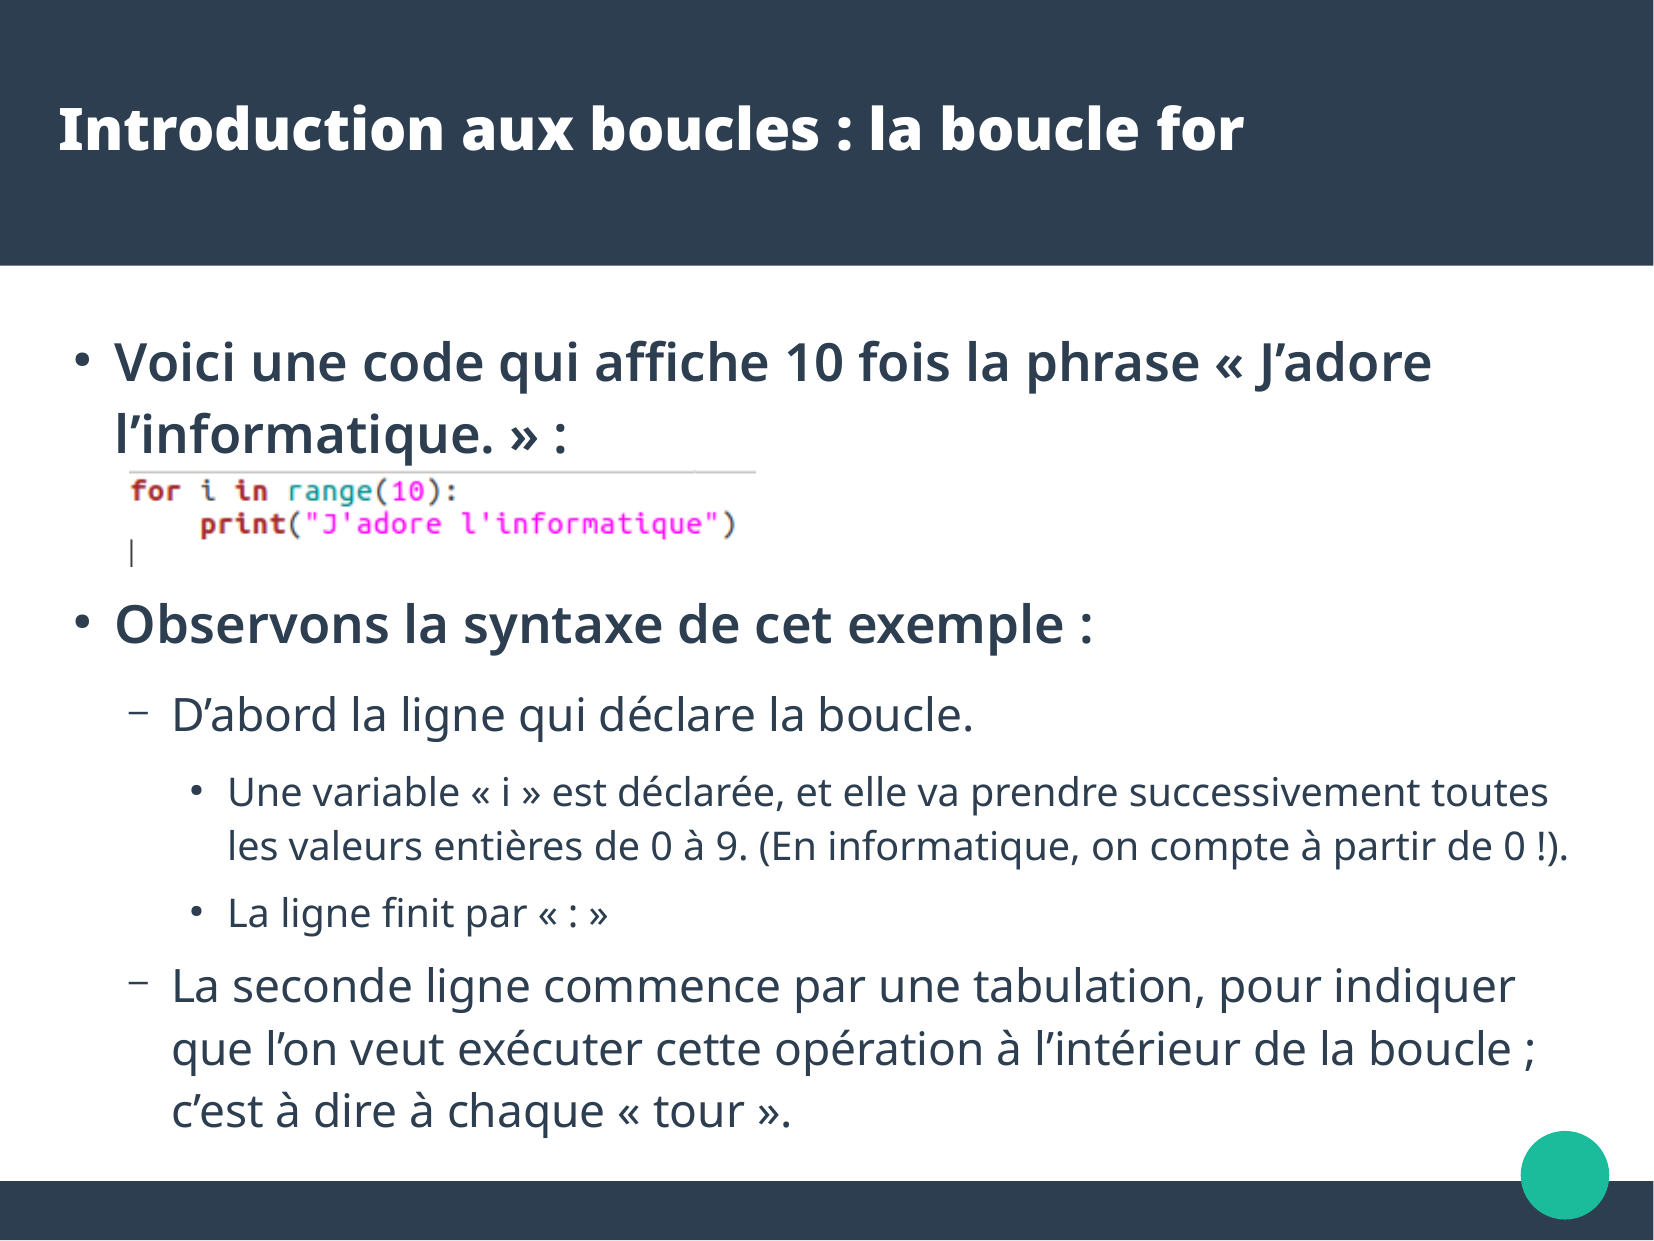

# Introduction aux boucles : la boucle for
Voici une code qui affiche 10 fois la phrase « J’adore l’informatique. » :
Observons la syntaxe de cet exemple :
D’abord la ligne qui déclare la boucle.
Une variable « i » est déclarée, et elle va prendre successivement toutes les valeurs entières de 0 à 9. (En informatique, on compte à partir de 0 !).
La ligne finit par « : »
La seconde ligne commence par une tabulation, pour indiquer que l’on veut exécuter cette opération à l’intérieur de la boucle ; c’est à dire à chaque « tour ».